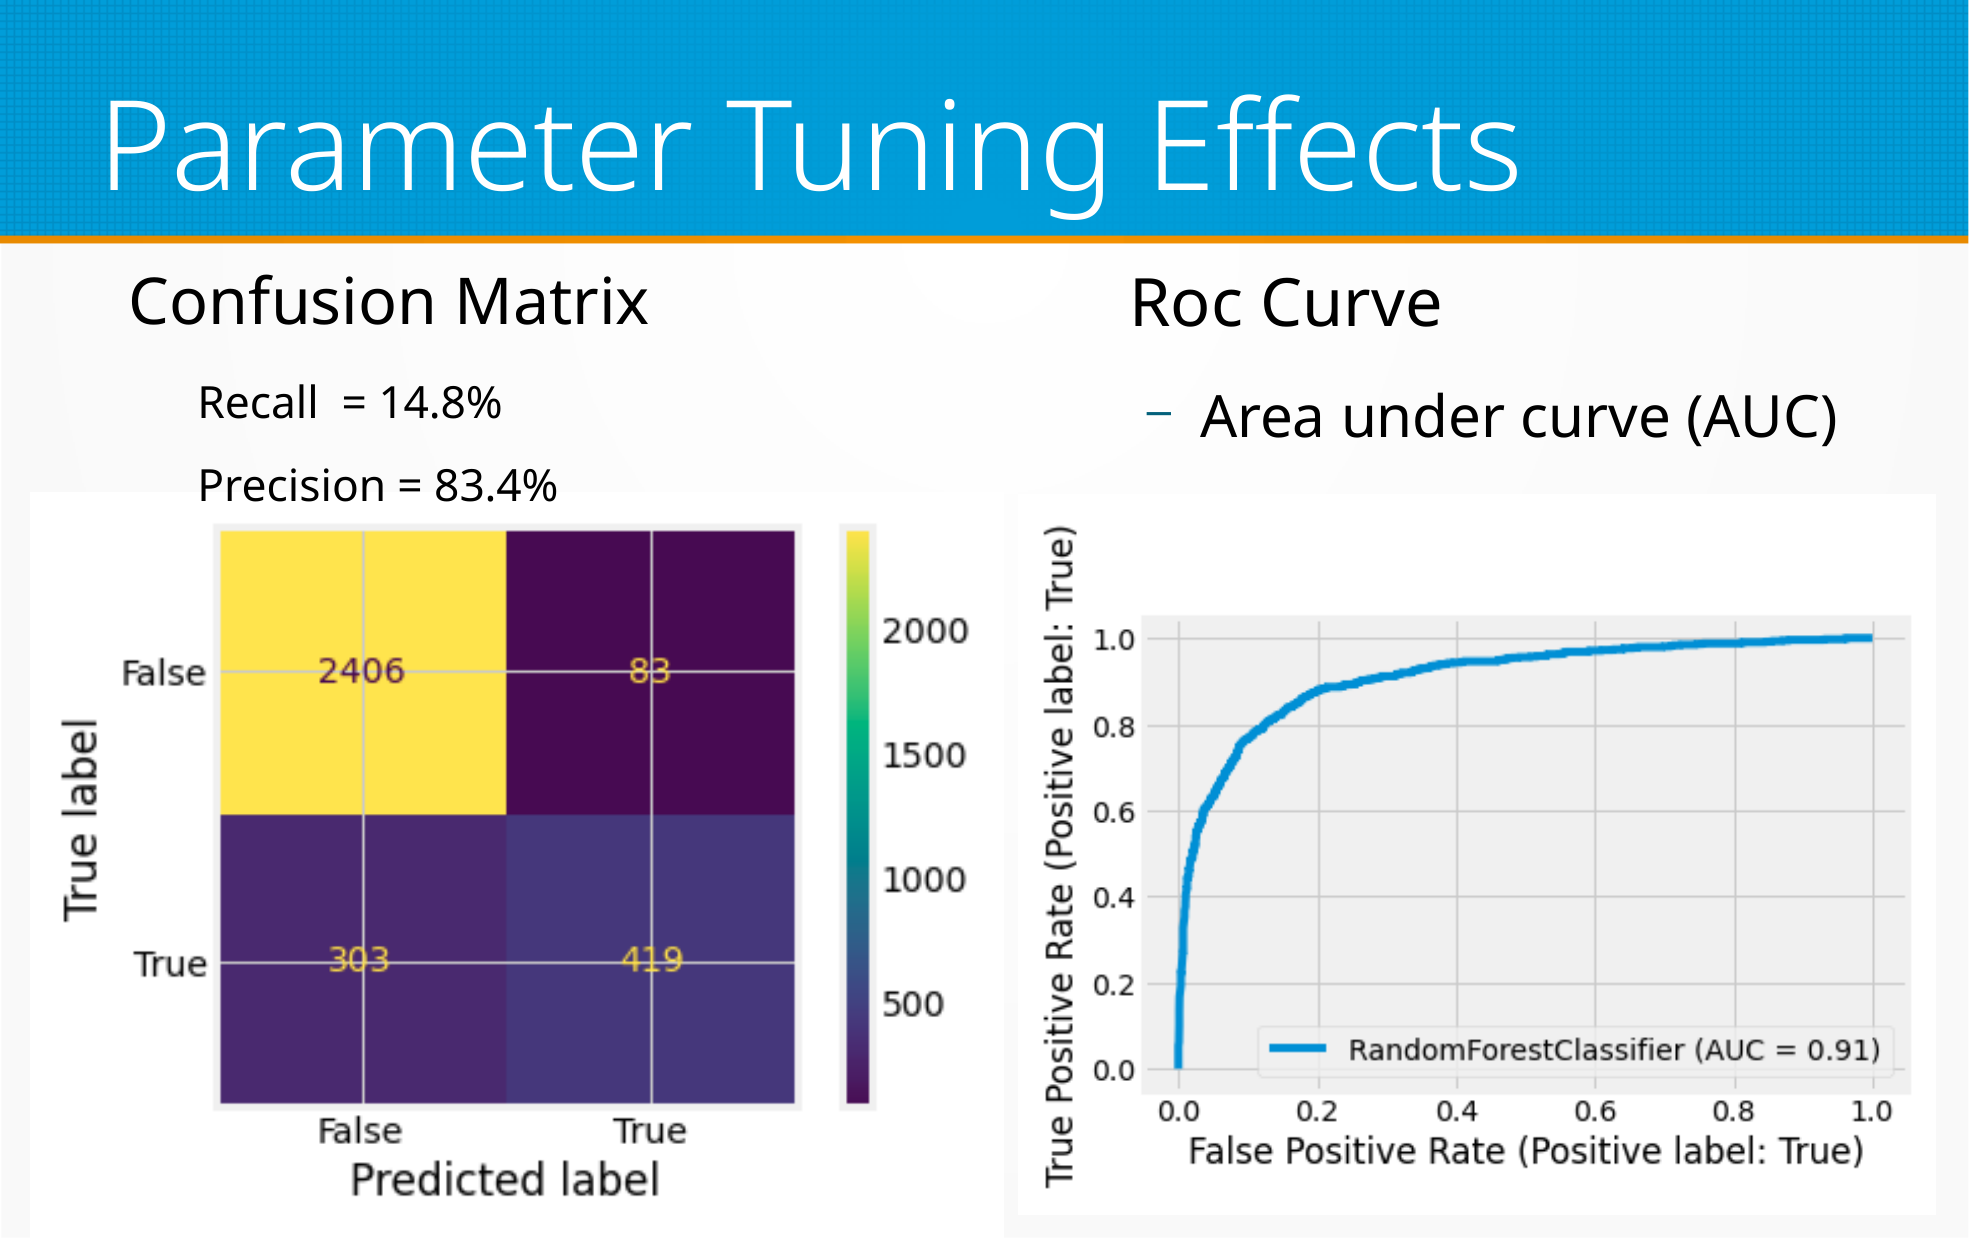

# Parameter Tuning Effects
Confusion Matrix
Recall = 14.8%
Precision = 83.4%
Roc Curve
Area under curve (AUC)